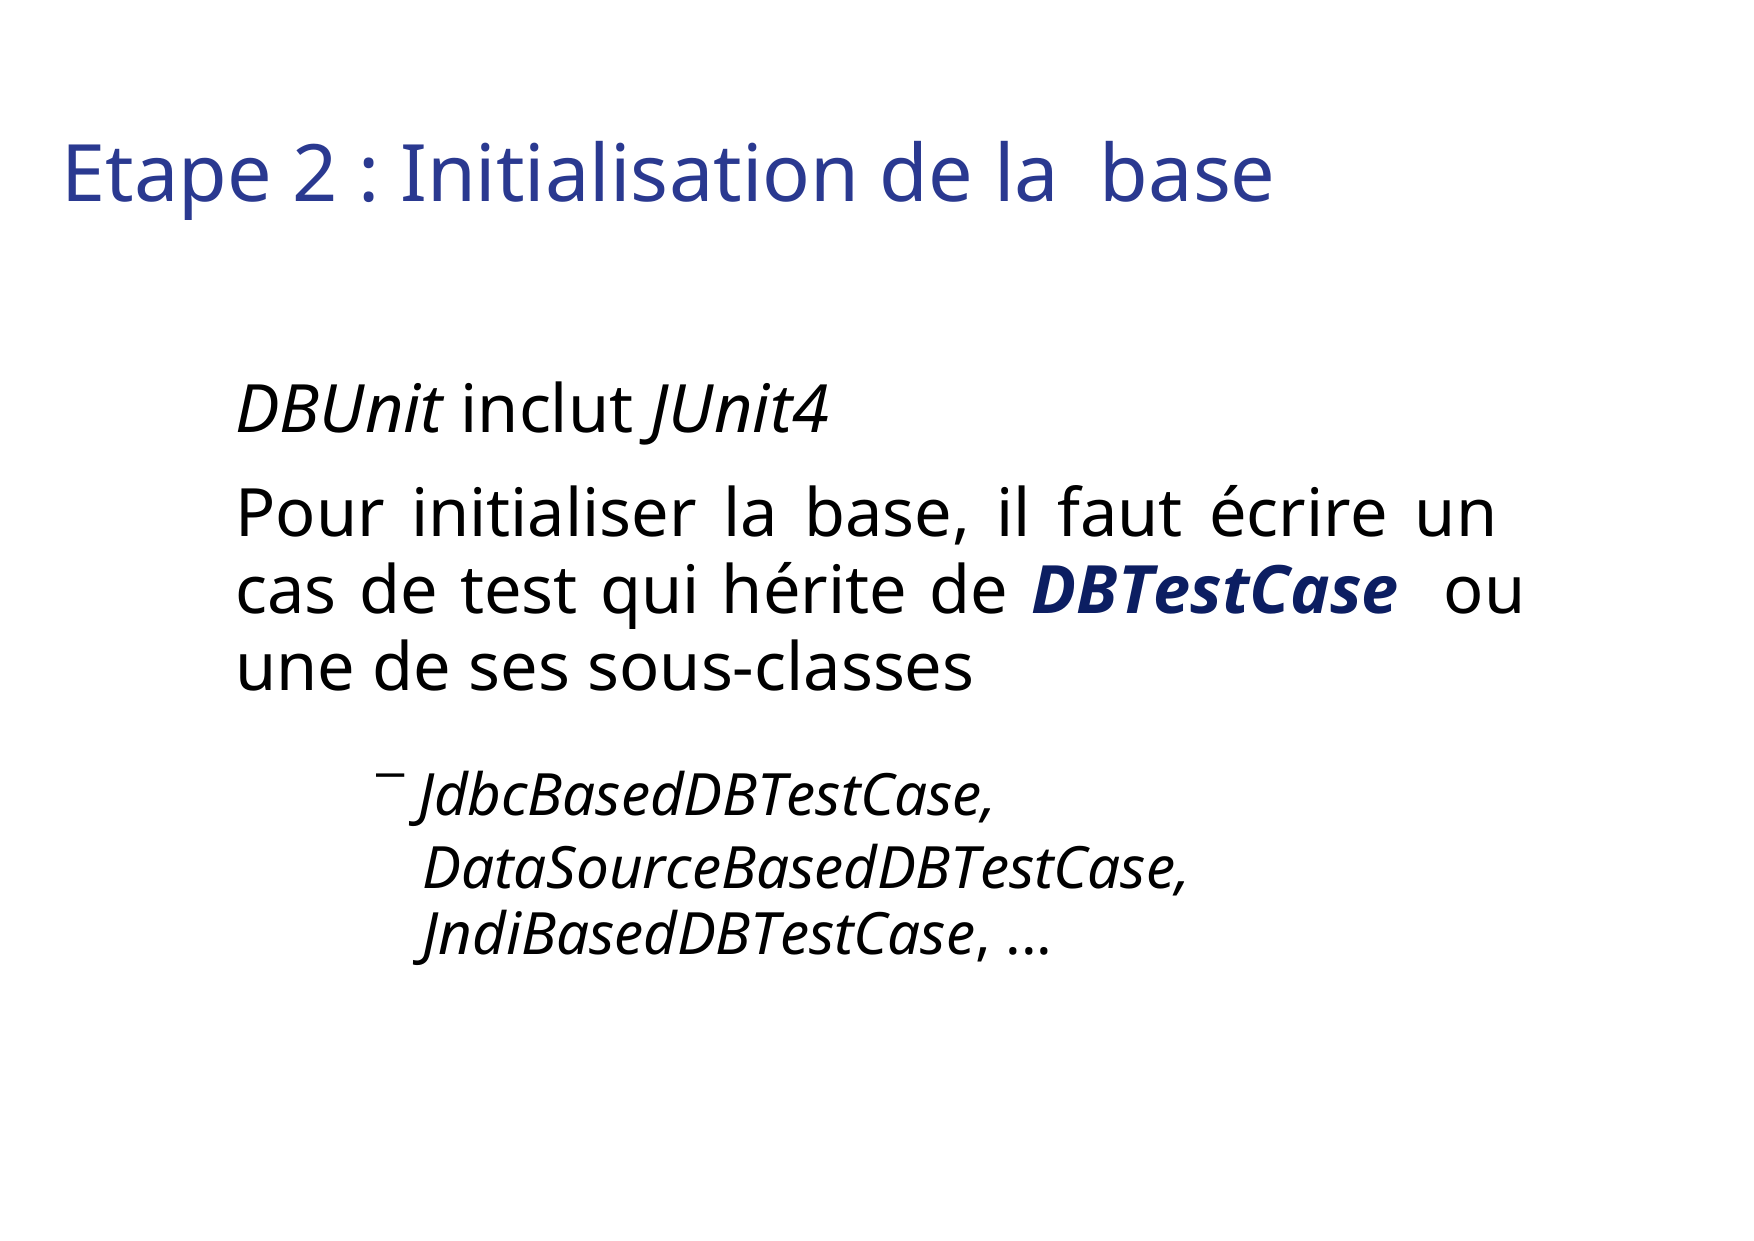

# Etape 2 : Initialisation de la base
DBUnit inclut JUnit4
Pour initialiser la base, il faut écrire un cas de test qui hérite de DBTestCase ou une de ses sous-classes
– JdbcBasedDBTestCase, DataSourceBasedDBTestCase, JndiBasedDBTestCase, ...